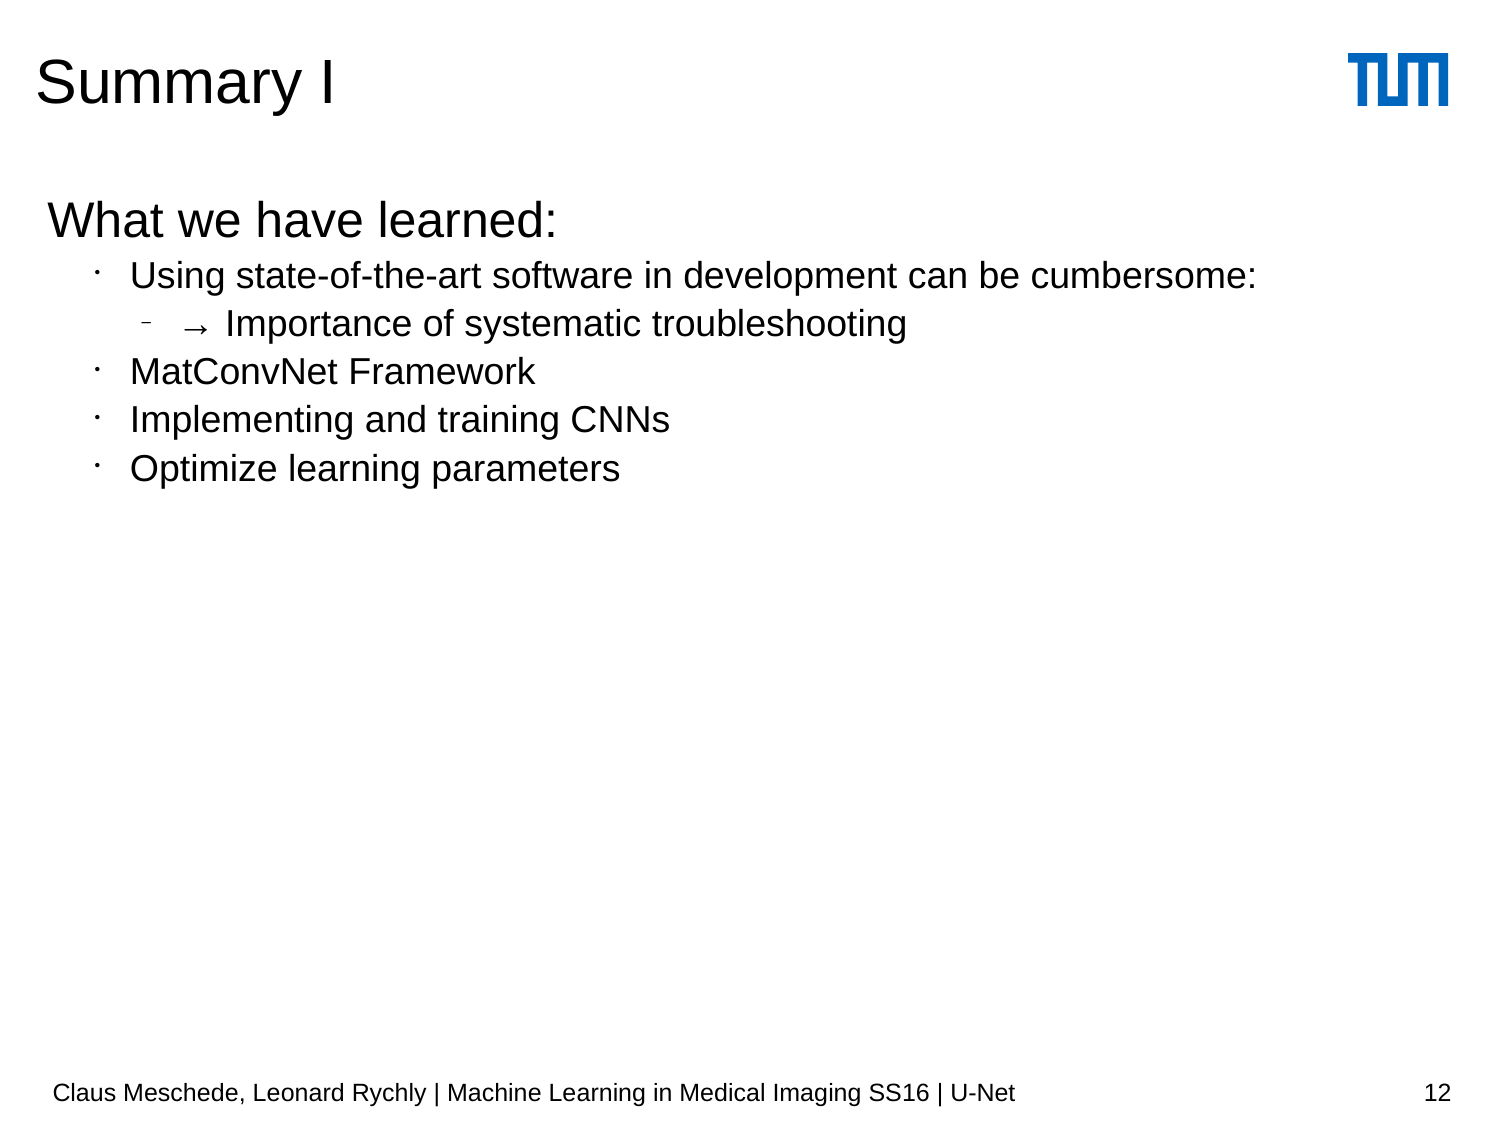

# Summary I
What we have learned:
Using state-of-the-art software in development can be cumbersome:
→ Importance of systematic troubleshooting
MatConvNet Framework
Implementing and training CNNs
Optimize learning parameters
Claus Meschede, Leonard Rychly | Machine Learning in Medical Imaging SS16 | U-Net
12